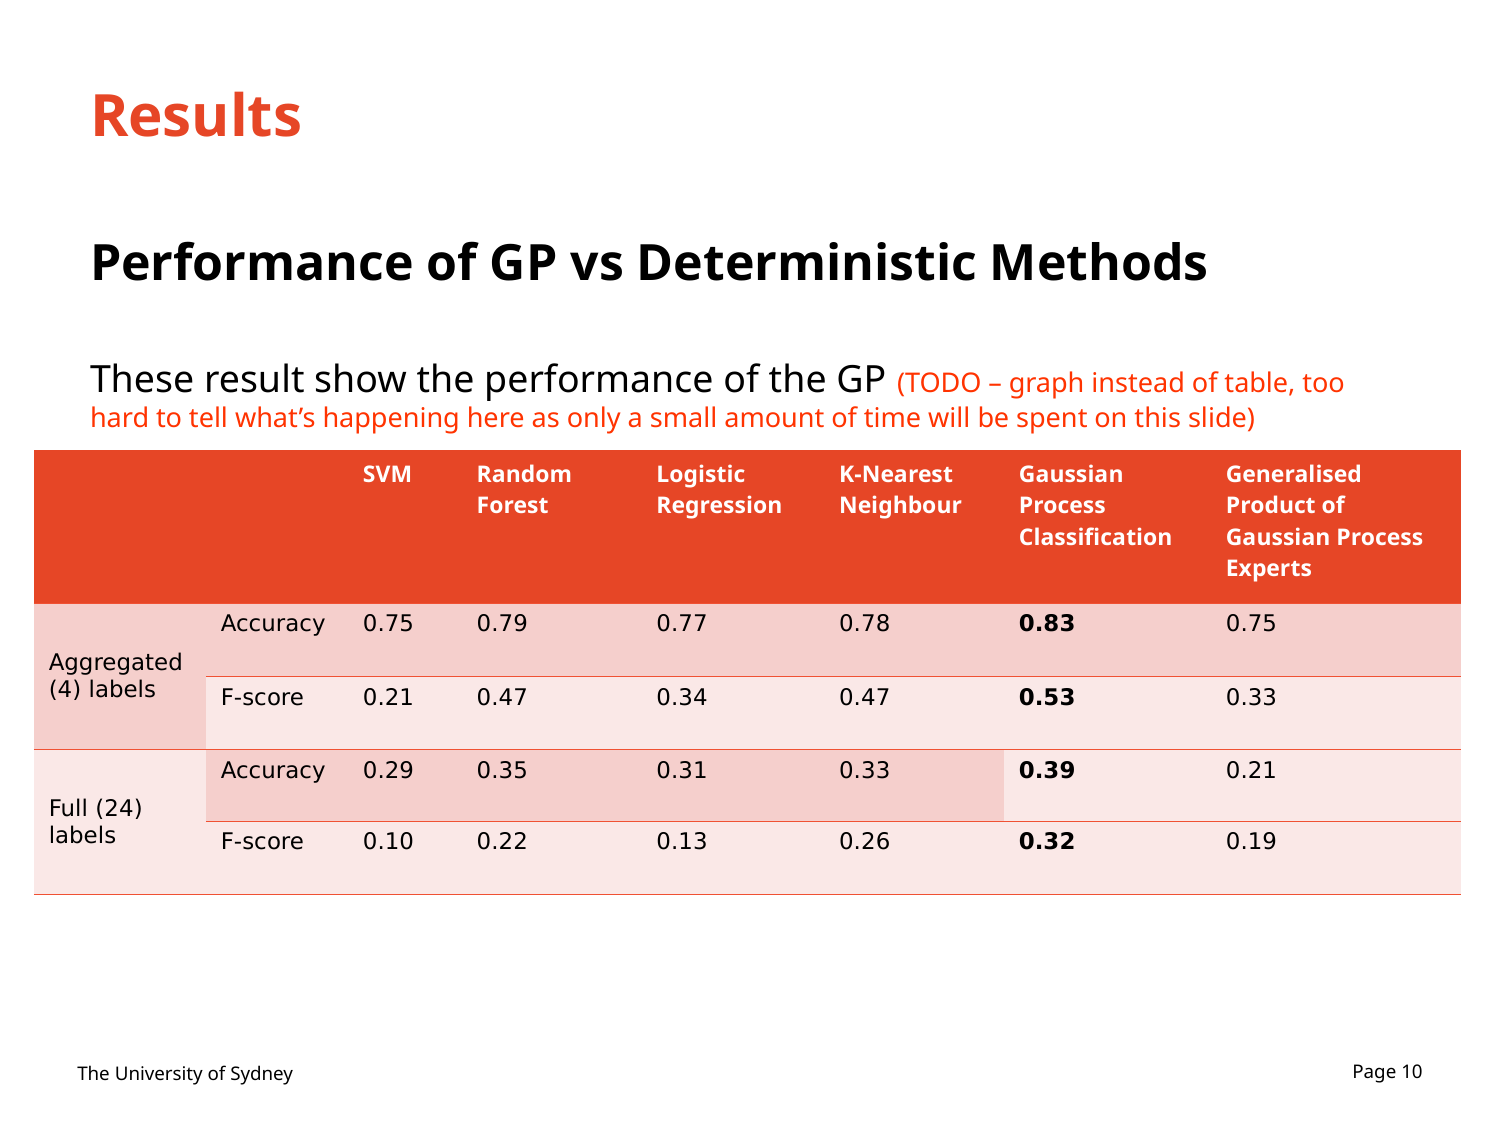

# Results
Performance of GP vs Deterministic Methods
These result show the performance of the GP (TODO – graph instead of table, too hard to tell what’s happening here as only a small amount of time will be spent on this slide)
| | | SVM | Random Forest | Logistic Regression | K-Nearest Neighbour | Gaussian Process Classification | Generalised Product of Gaussian Process Experts |
| --- | --- | --- | --- | --- | --- | --- | --- |
| Aggregated (4) labels | Accuracy | 0.75 | 0.79 | 0.77 | 0.78 | 0.83 | 0.75 |
| | F-score | 0.21 | 0.47 | 0.34 | 0.47 | 0.53 | 0.33 |
| Full (24) labels | Accuracy | 0.29 | 0.35 | 0.31 | 0.33 | 0.39 | 0.21 |
| | F-score | 0.10 | 0.22 | 0.13 | 0.26 | 0.32 | 0.19 |